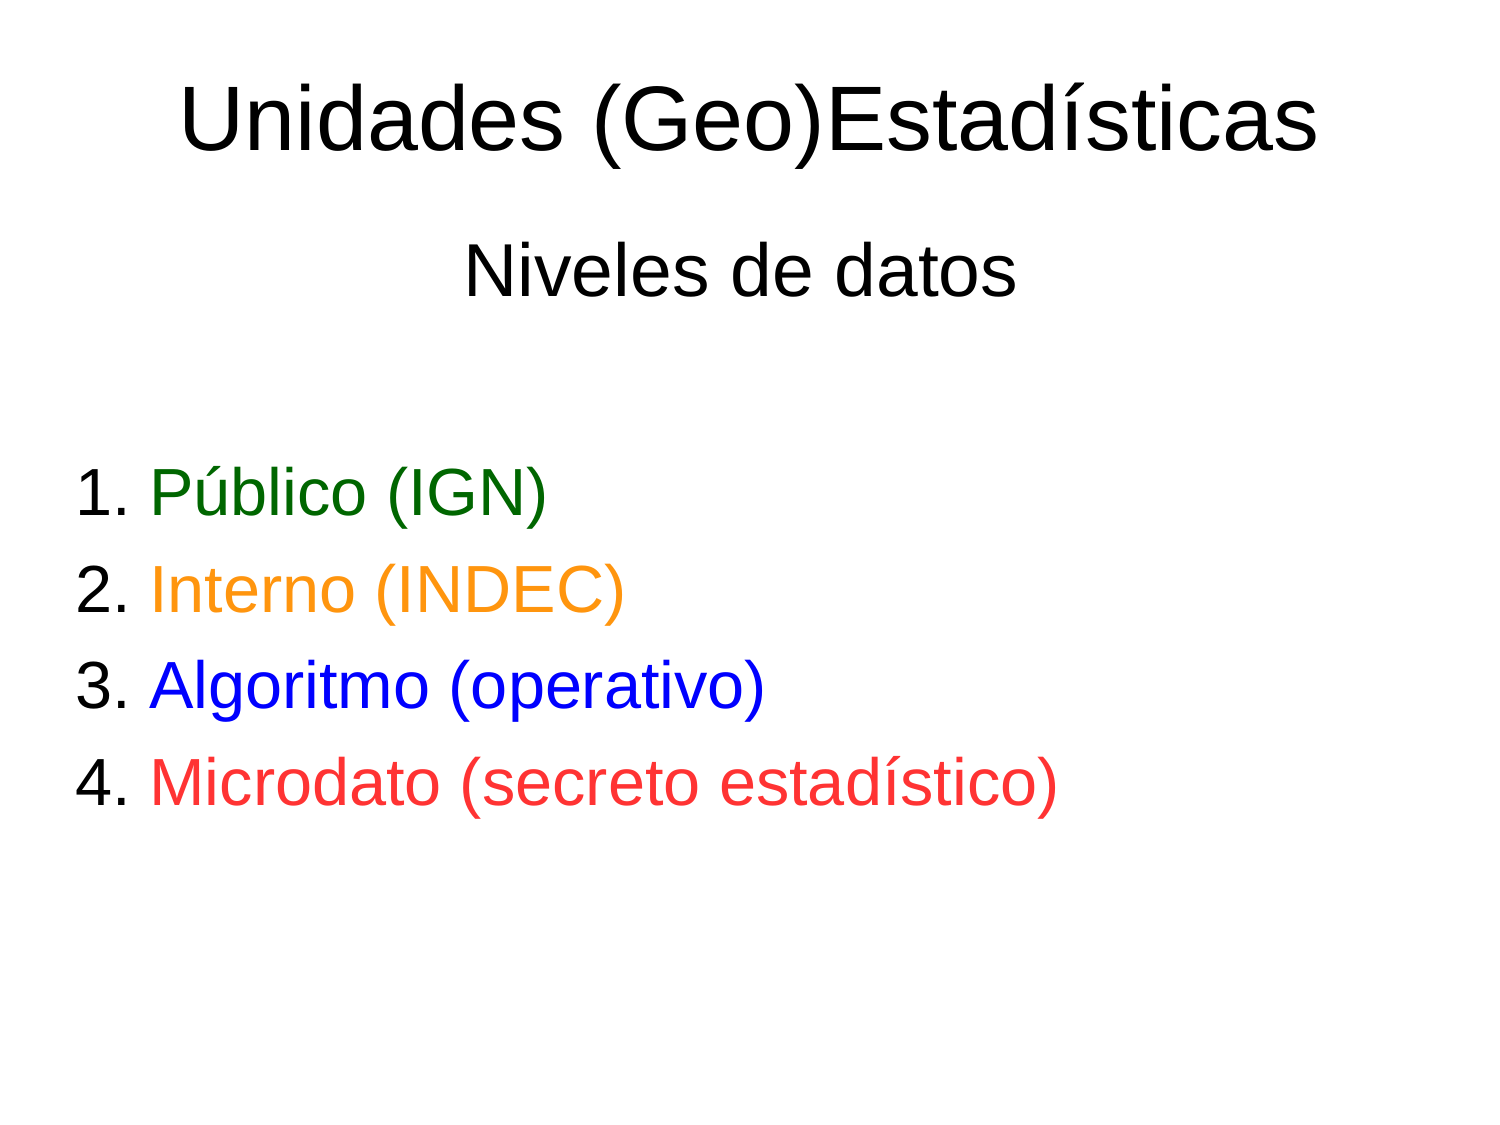

# Unidades (Geo)Estadísticas
Niveles de datos
 Público (IGN)
 Interno (INDEC)
 Algoritmo (operativo)
 Microdato (secreto estadístico)